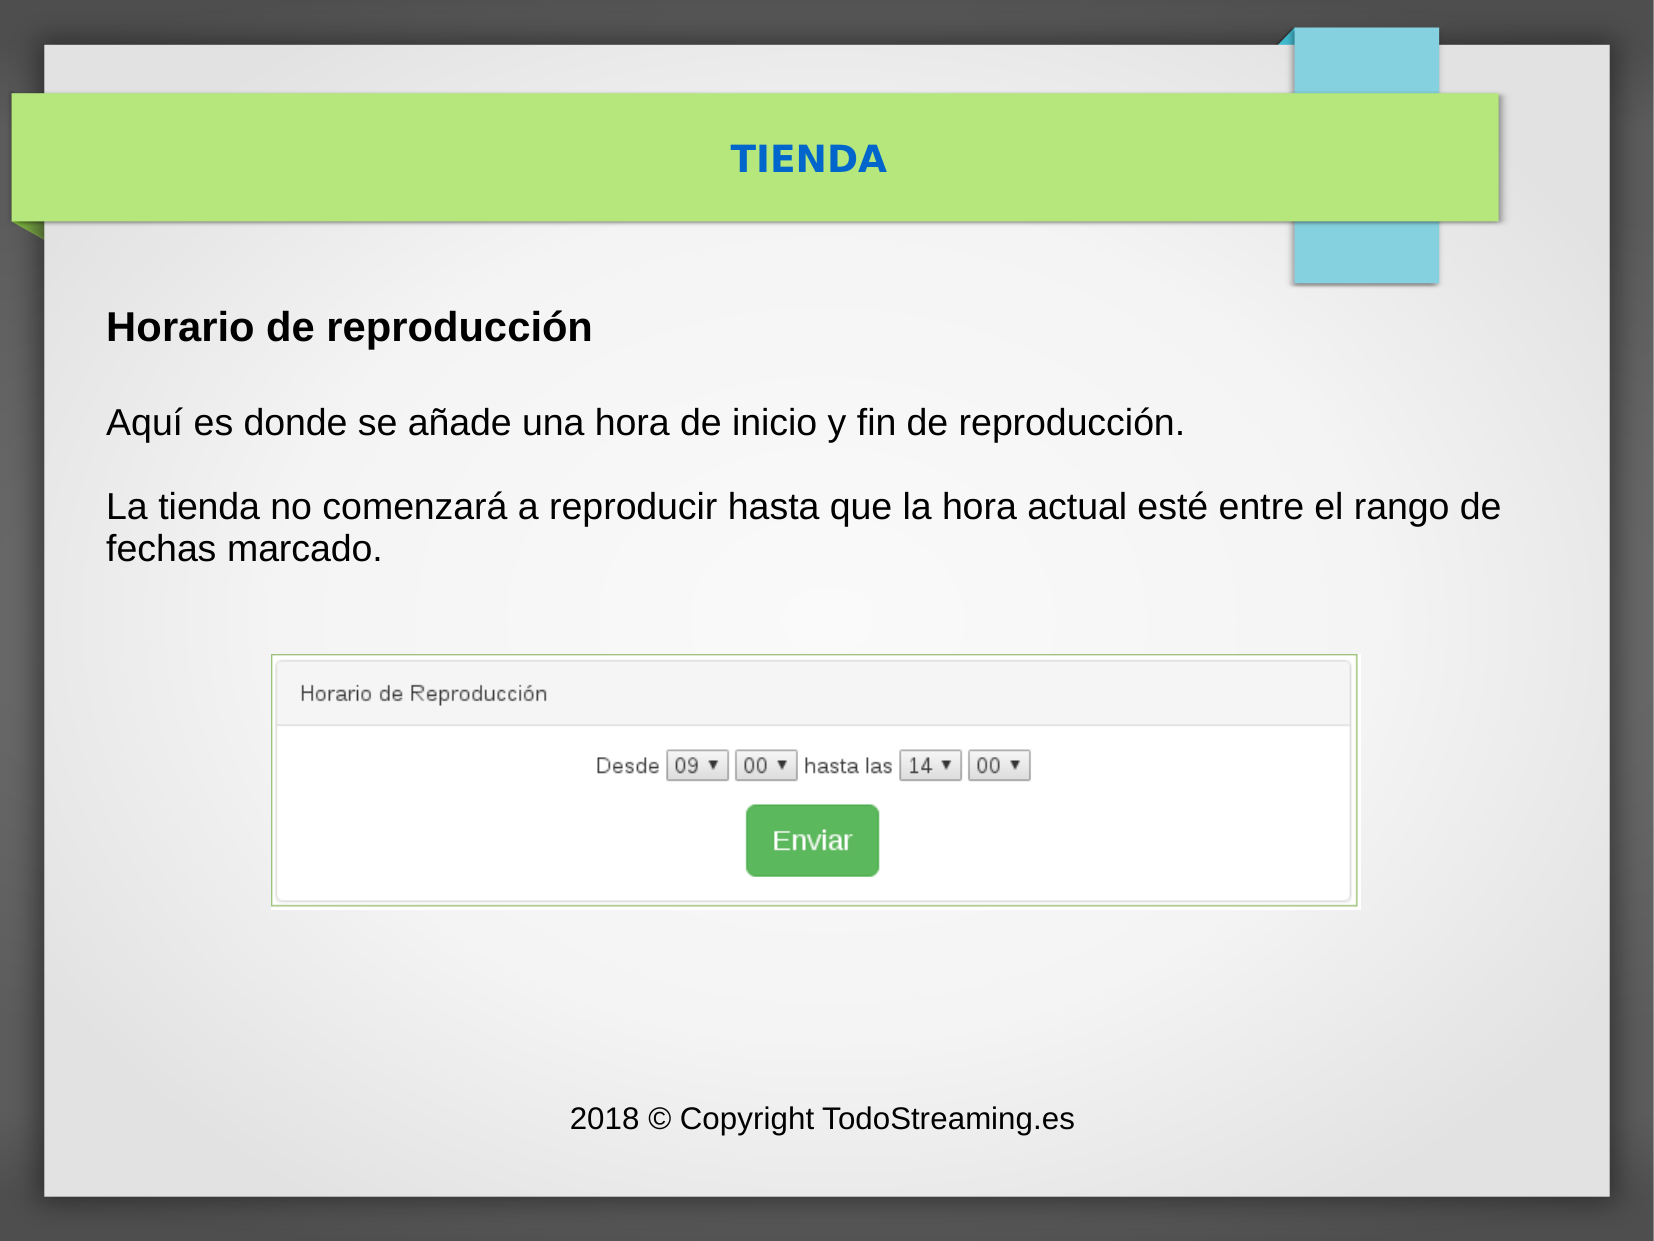

# TIENDA
Horario de reproducción
Aquí es donde se añade una hora de inicio y fin de reproducción.
La tienda no comenzará a reproducir hasta que la hora actual esté entre el rango de fechas marcado.
2018 © Copyright TodoStreaming.es